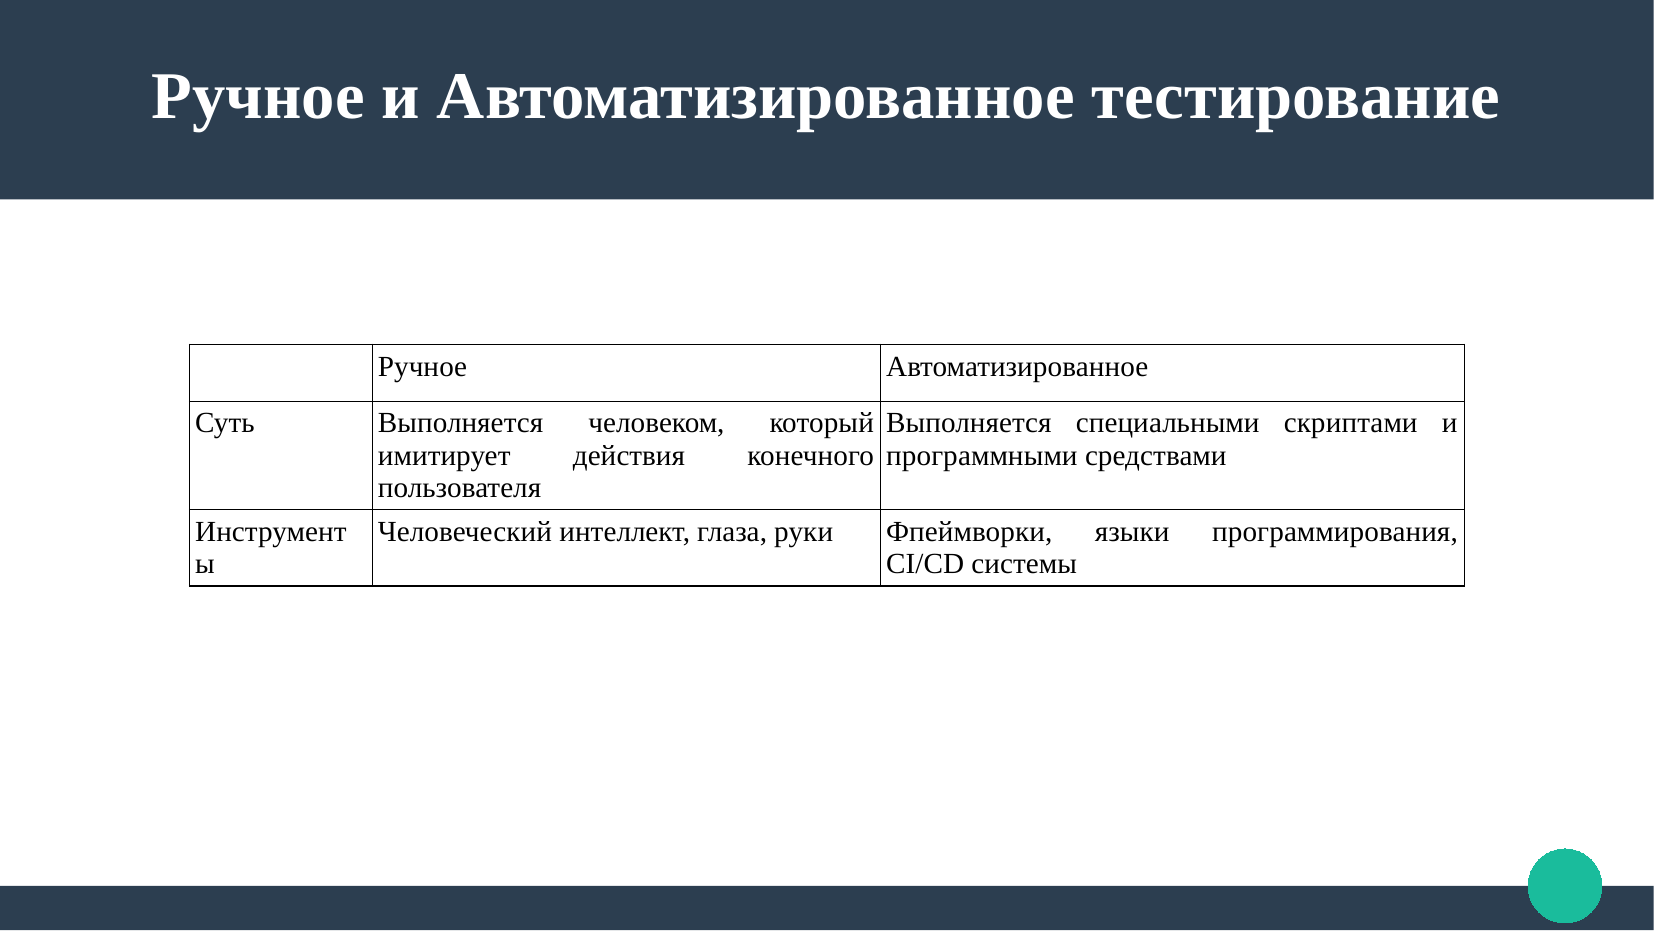

# Ручное и Автоматизированное тестирование
| | Ручное | Автоматизированное |
| --- | --- | --- |
| Суть | Выполняется человеком, который имитирует действия конечного пользователя | Выполняется специальными скриптами и программными средствами |
| Инструменты | Человеческий интеллект, глаза, руки | Фпеймворки, языки программирования, CI/CD системы |